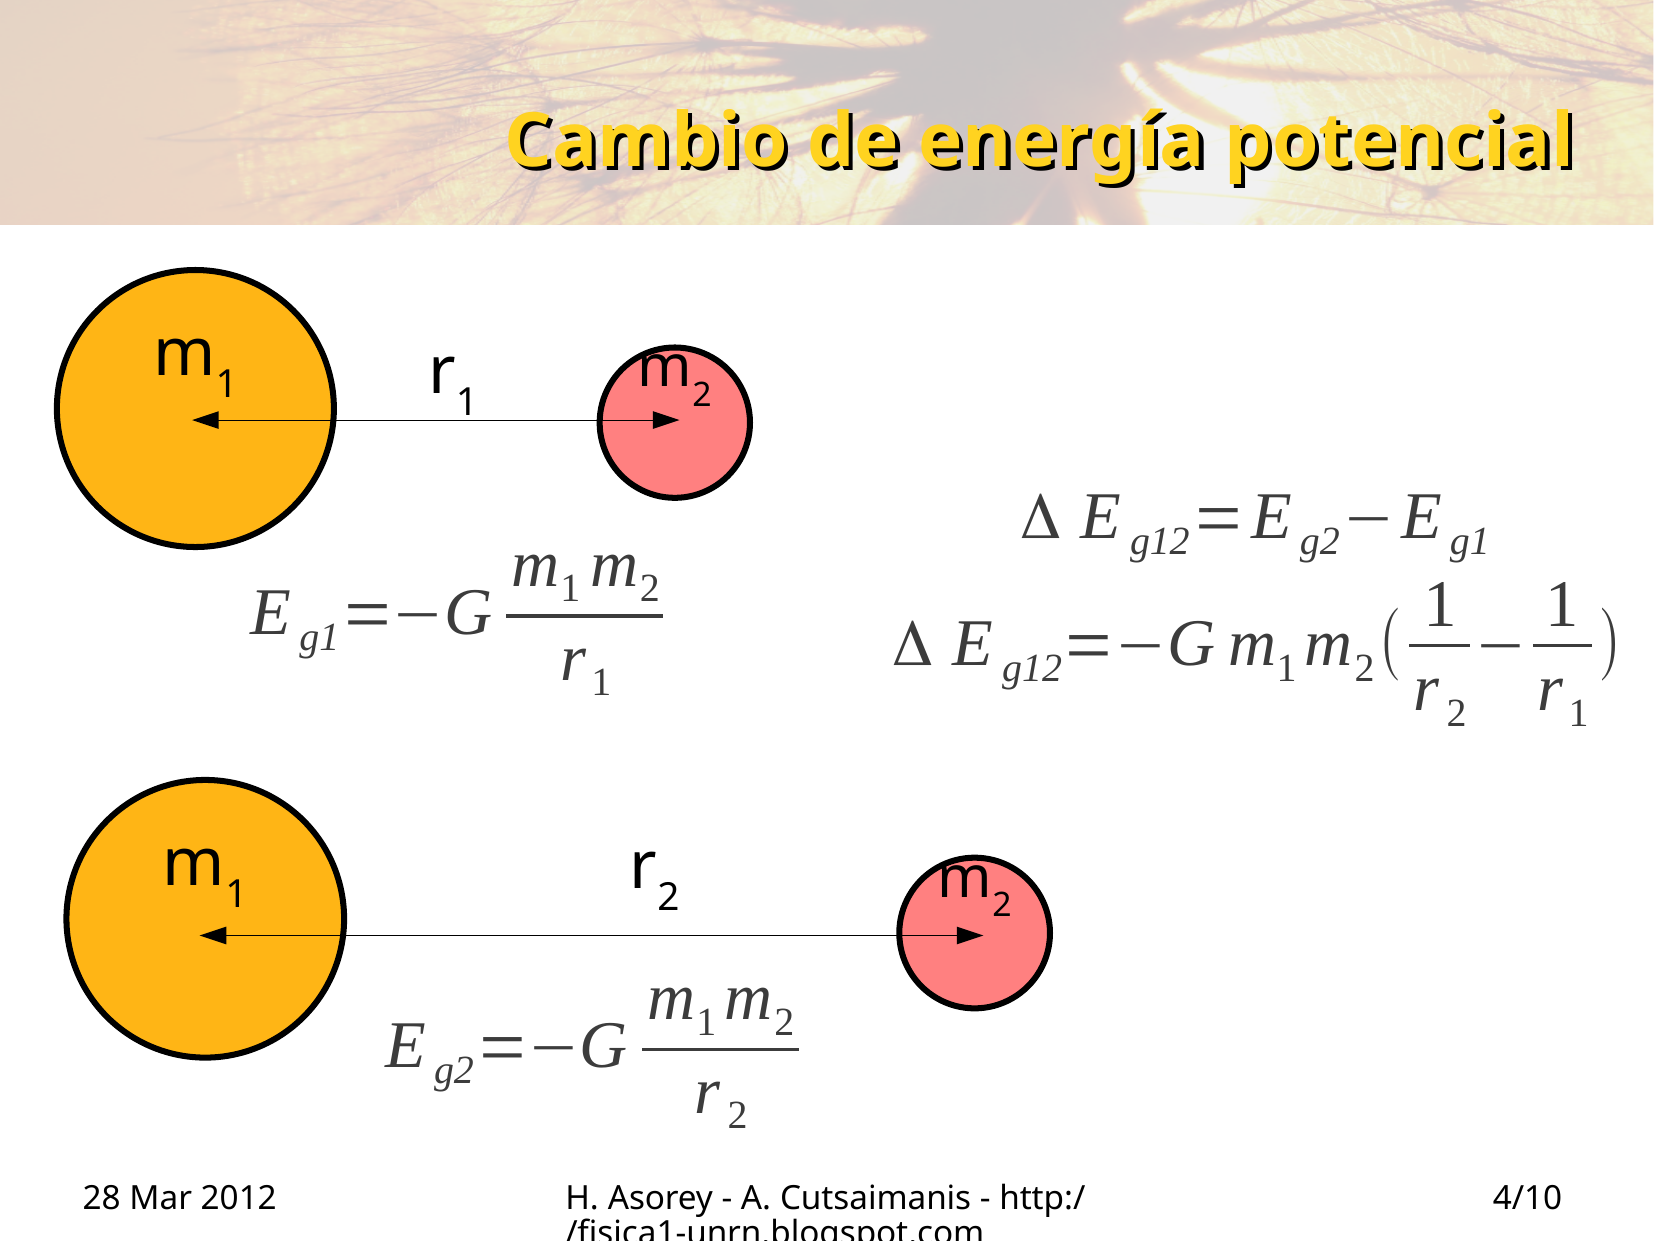

# Cambio de energía potencial
m1
r1
m2
m1
r2
m2
28 Mar 2012
H. Asorey - A. Cutsaimanis - http://fisica1-unrn.blogspot.com
4